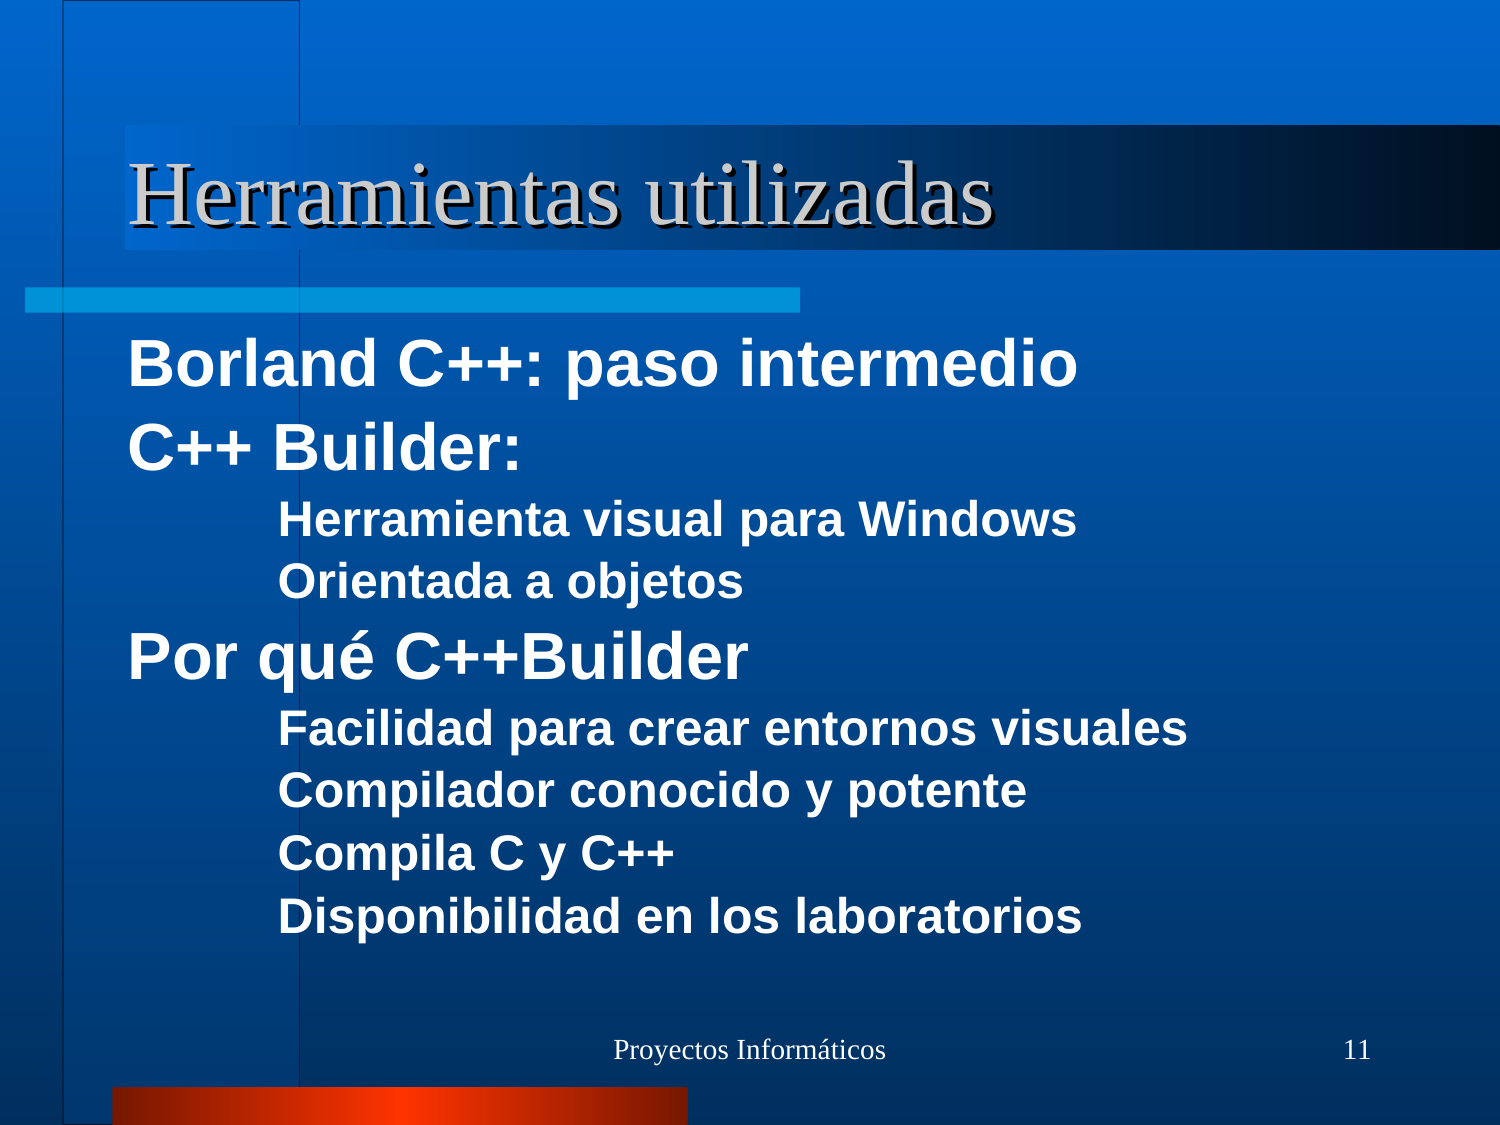

# Herramientas utilizadas
Borland C++: paso intermedio
C++ Builder:
Herramienta visual para Windows
Orientada a objetos
Por qué C++Builder
Facilidad para crear entornos visuales
Compilador conocido y potente
Compila C y C++
Disponibilidad en los laboratorios
Proyectos Informáticos
11